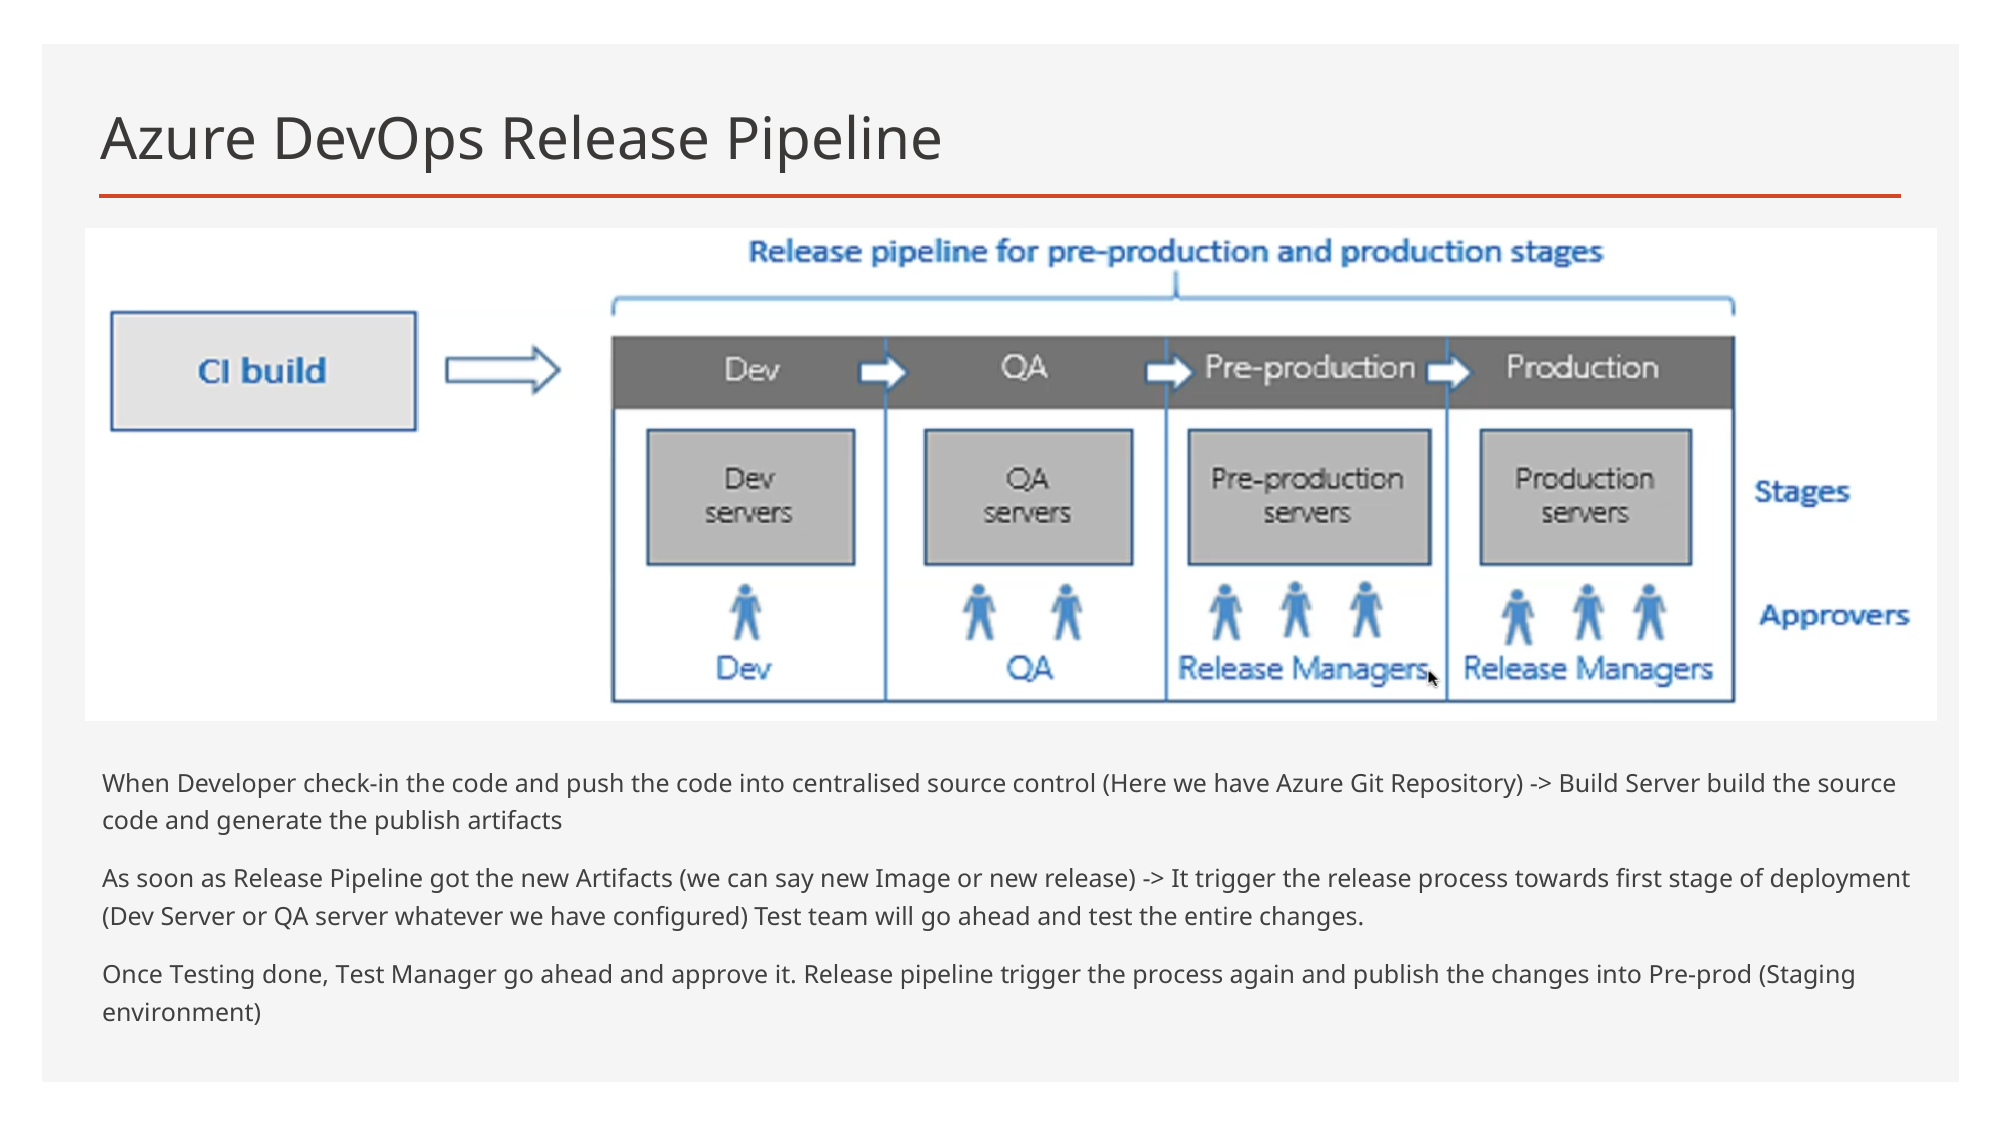

# Azure DevOps Release Pipeline
When Developer check-in the code and push the code into centralised source control (Here we have Azure Git Repository) -> Build Server build the source code and generate the publish artifacts
As soon as Release Pipeline got the new Artifacts (we can say new Image or new release) -> It trigger the release process towards first stage of deployment (Dev Server or QA server whatever we have configured) Test team will go ahead and test the entire changes.
Once Testing done, Test Manager go ahead and approve it. Release pipeline trigger the process again and publish the changes into Pre-prod (Staging environment)